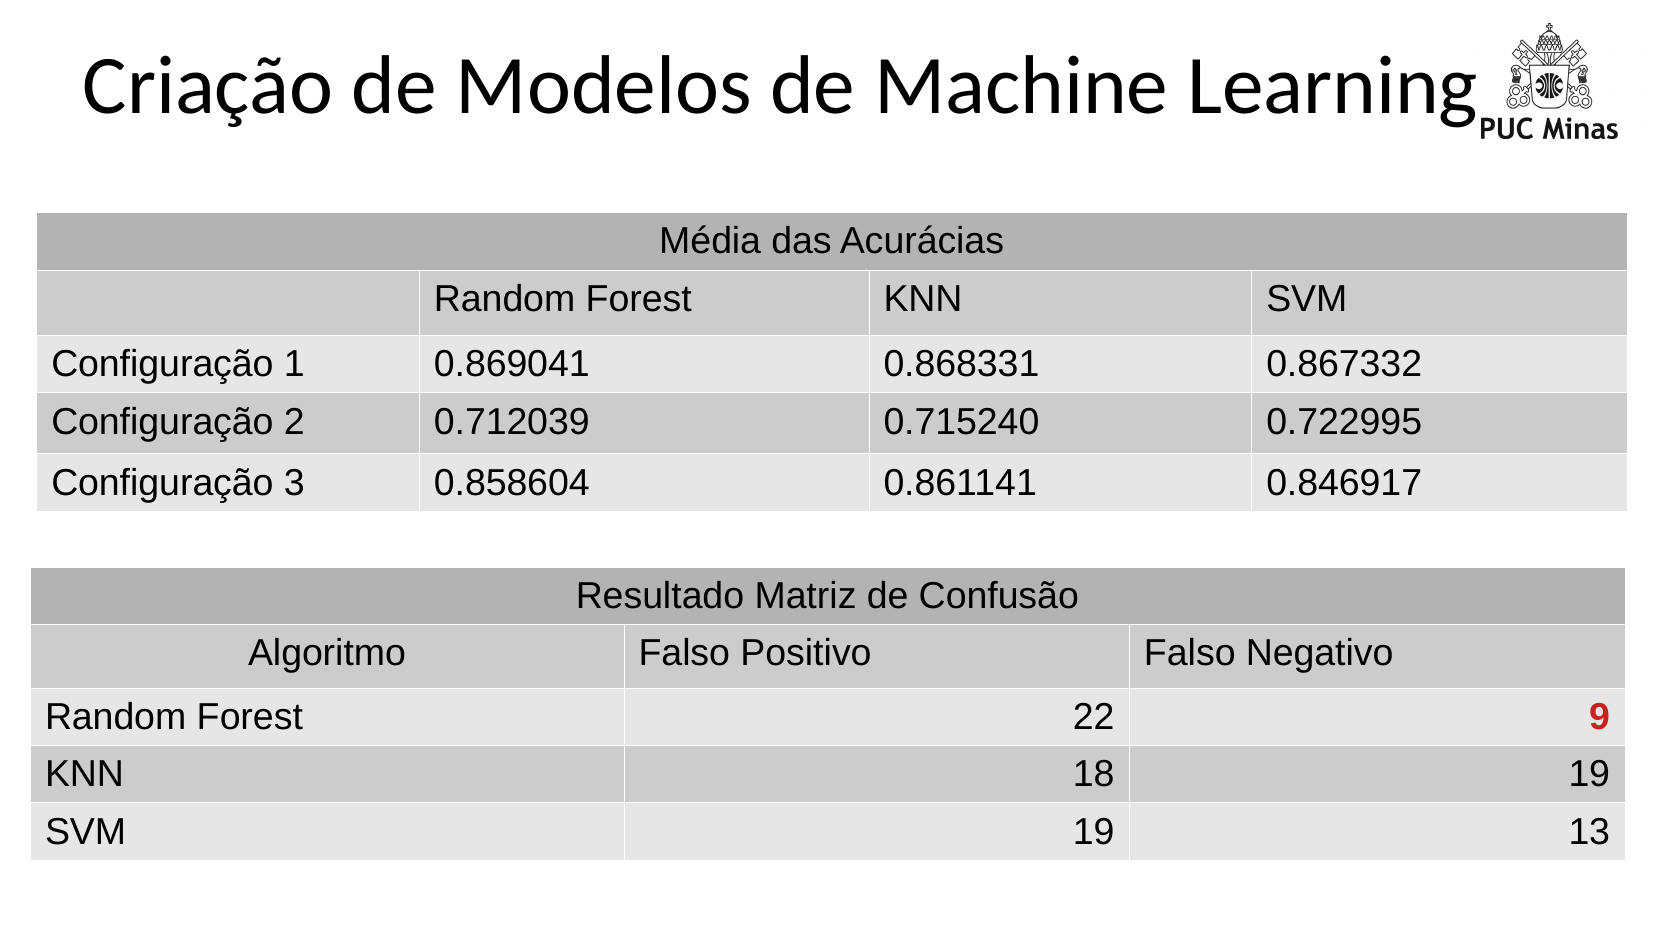

# Criação de Modelos de Machine Learning
| Média das Acurácias | | | |
| --- | --- | --- | --- |
| | Random Forest | KNN | SVM |
| Configuração 1 | 0.869041 | 0.868331 | 0.867332 |
| Configuração 2 | 0.712039 | 0.715240 | 0.722995 |
| Configuração 3 | 0.858604 | 0.861141 | 0.846917 |
| Resultado Matriz de Confusão | | |
| --- | --- | --- |
| Algoritmo | Falso Positivo | Falso Negativo |
| Random Forest | 22 | 9 |
| KNN | 18 | 19 |
| SVM | 19 | 13 |